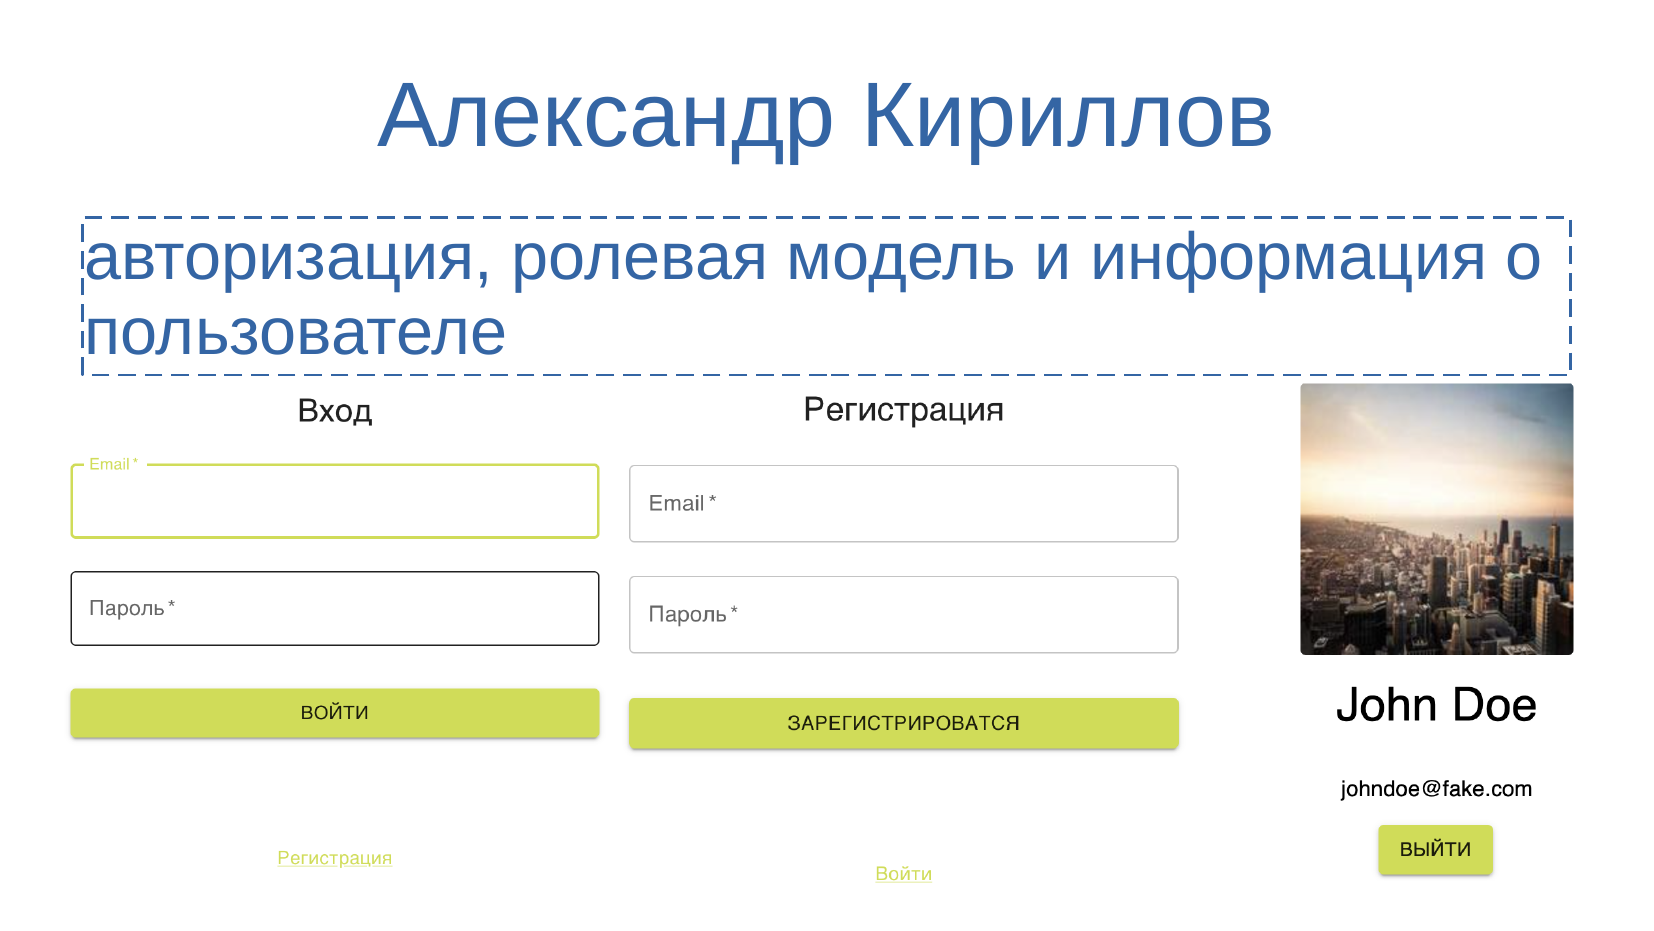

# Александр Кириллов
авторизация, ролевая модель и информация о пользователе